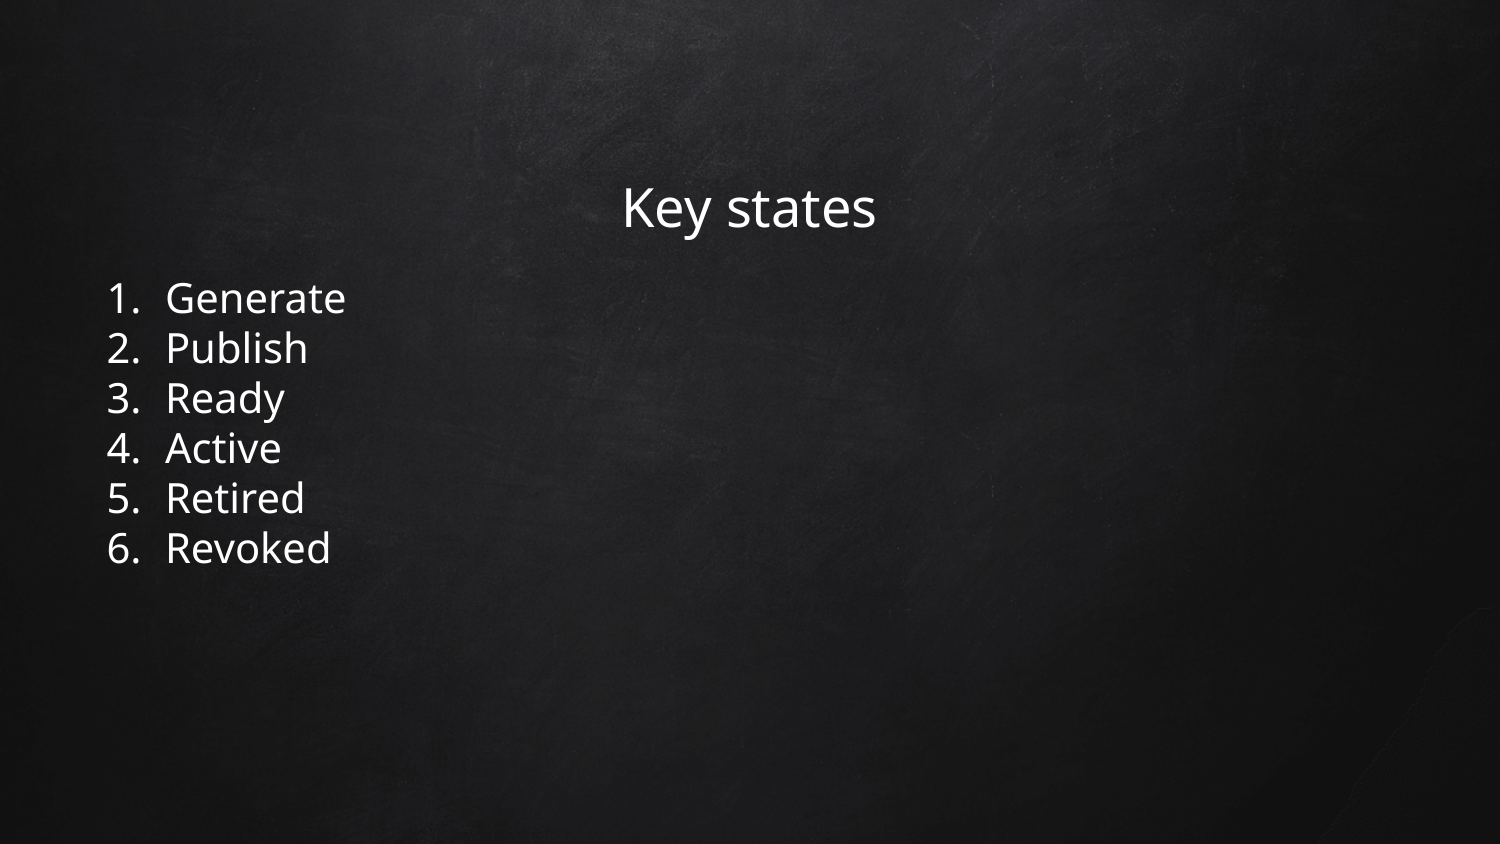

# Key states
Generate
Publish
Ready
Active
Retired
Revoked